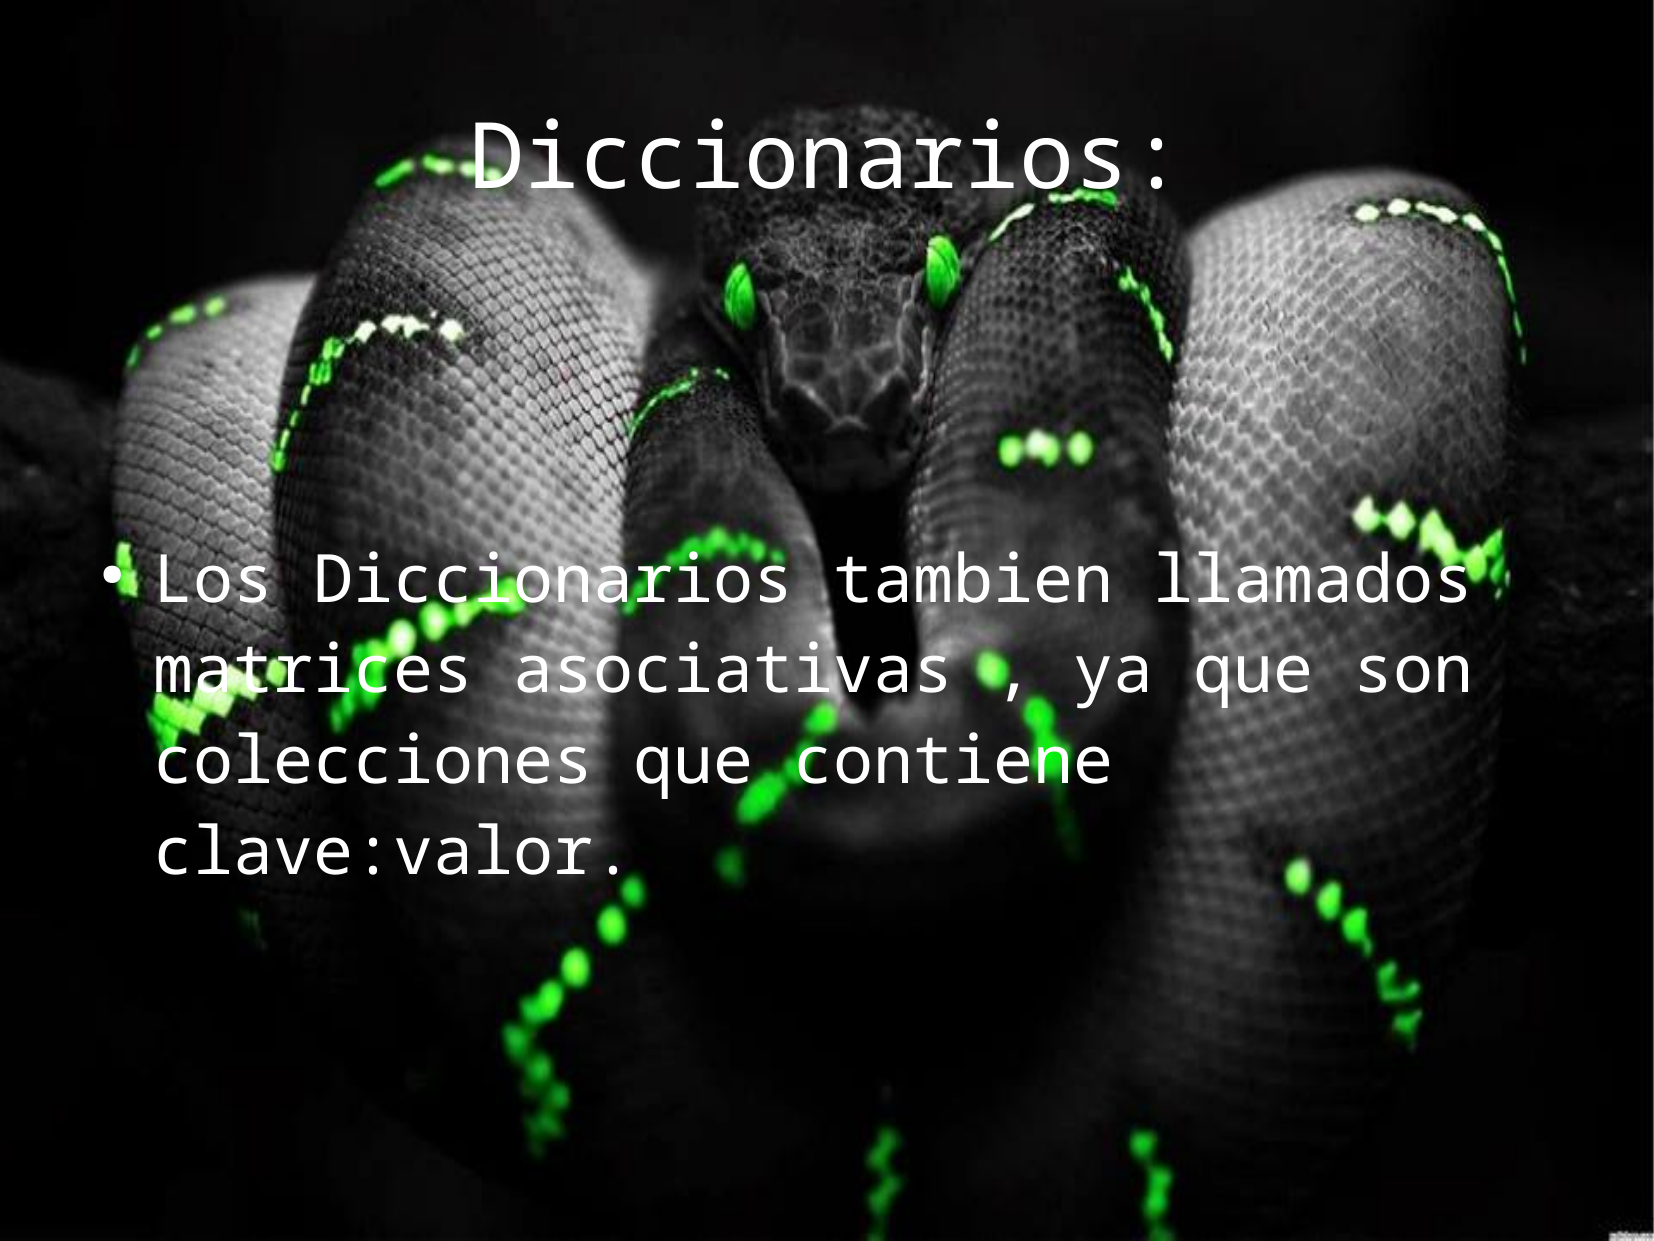

# Diccionarios:
Los Diccionarios tambien llamados matrices asociativas , ya que son colecciones que contiene clave:valor.